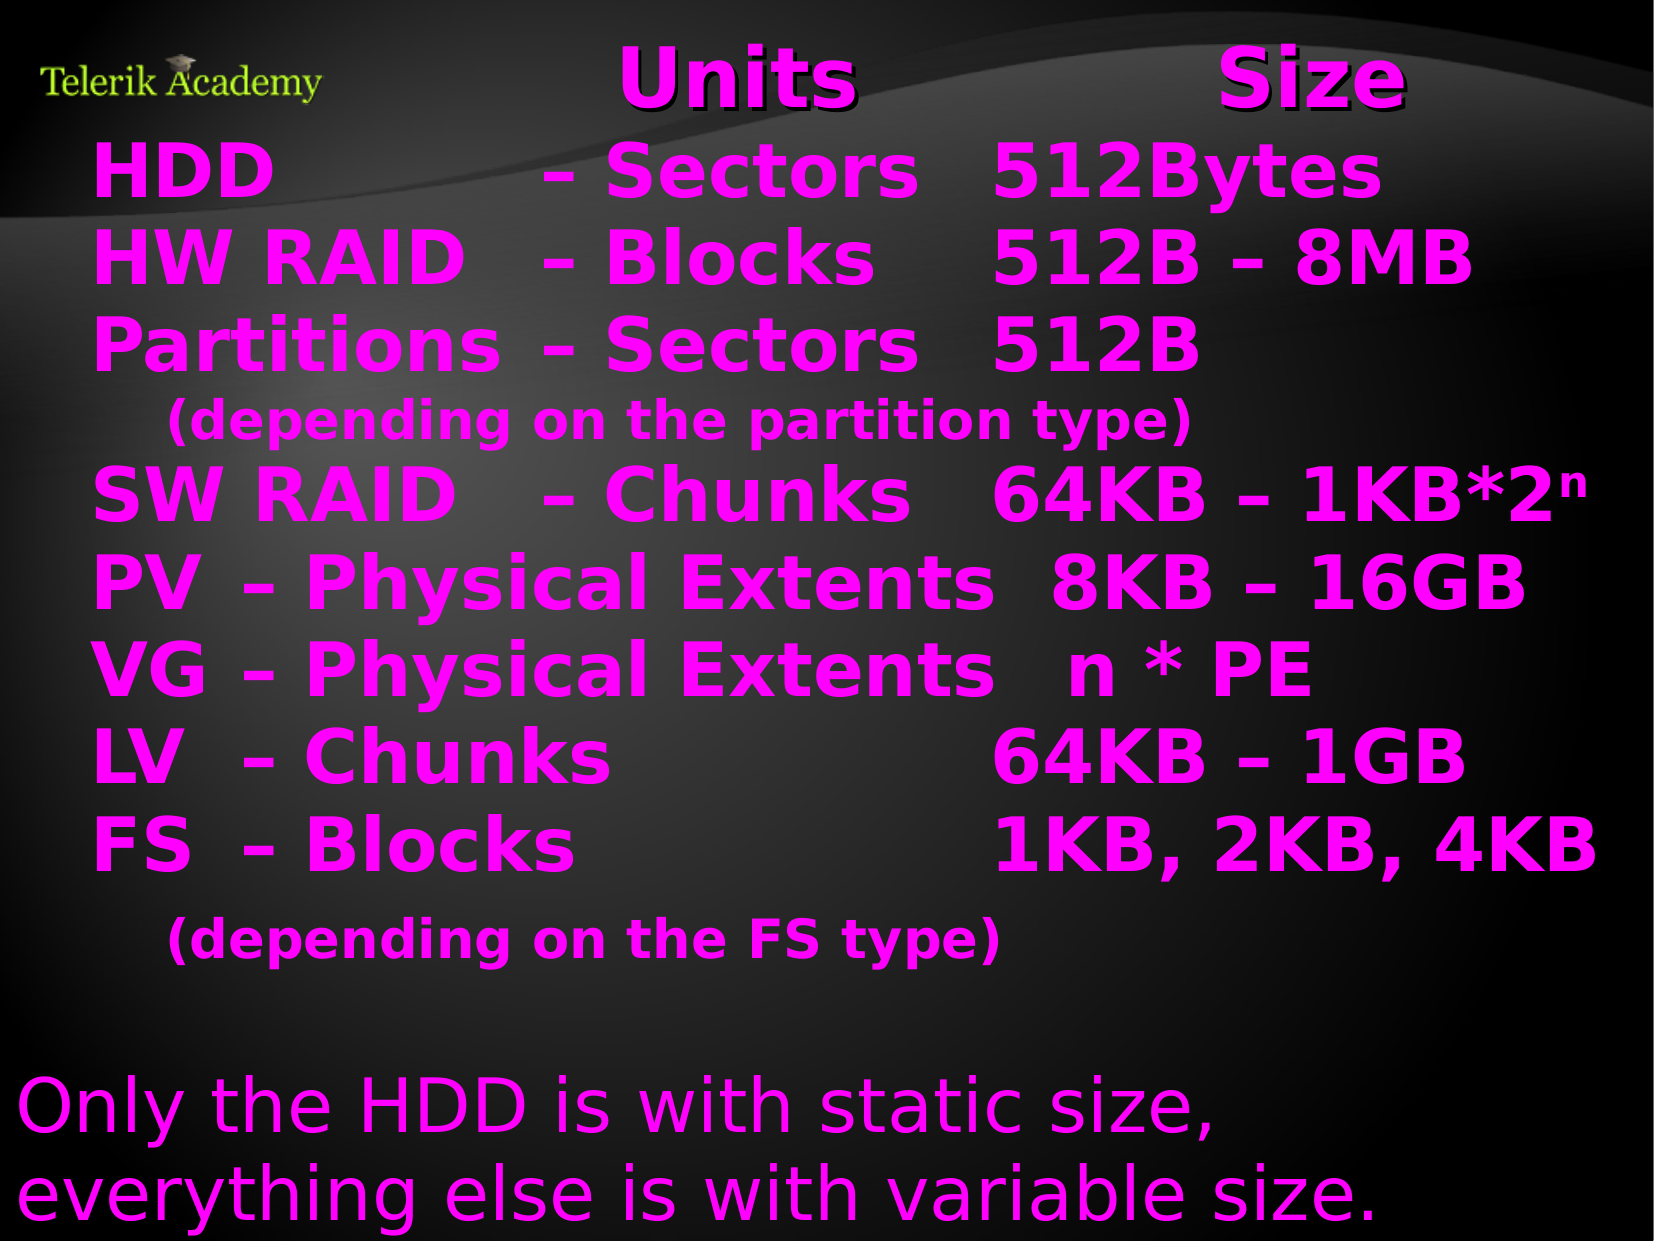

# Units					Size
	HDD 				– Sectors	512Bytes
	HW RAID	– Blocks		512B – 8MB
	Partitions	– Sectors	512B
 		(depending on the partition type)
	SW RAID		– Chunks		64KB – 1KB*2n
	PV	– Physical Extents 8KB – 16GB
	VG	– Physical Extents	n * PE
	LV	– Chunks						64KB – 1GB
	FS 	– Blocks						1KB, 2KB, 4KB
		(depending on the FS type)
Only the HDD is with static size, everything else is with variable size.